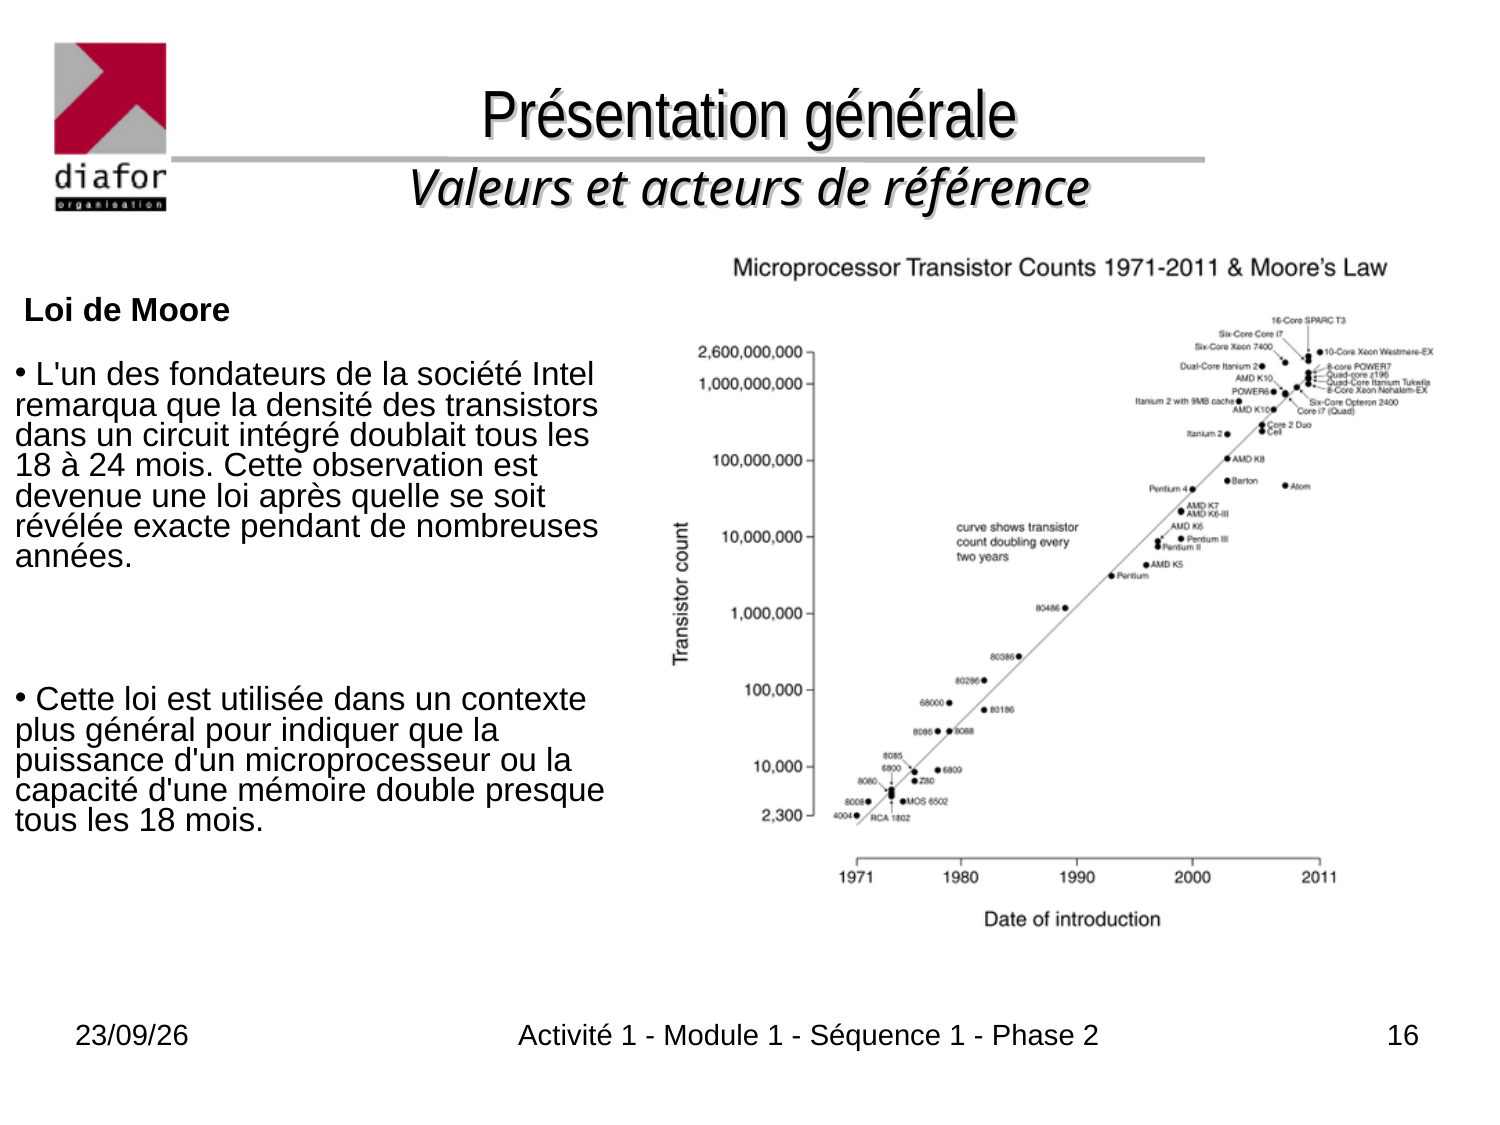

# Présentation générale Valeurs et acteurs de référence
Loi de Moore
 L'un des fondateurs de la société Intel remarqua que la densité des transistors dans un circuit intégré doublait tous les 18 à 24 mois. Cette observation est devenue une loi après quelle se soit révélée exacte pendant de nombreuses années.
 Cette loi est utilisée dans un contexte plus général pour indiquer que la puissance d'un microprocesseur ou la capacité d'une mémoire double presque tous les 18 mois.
Activité 1 - Module 1 - Séquence 1 - Phase 2
16